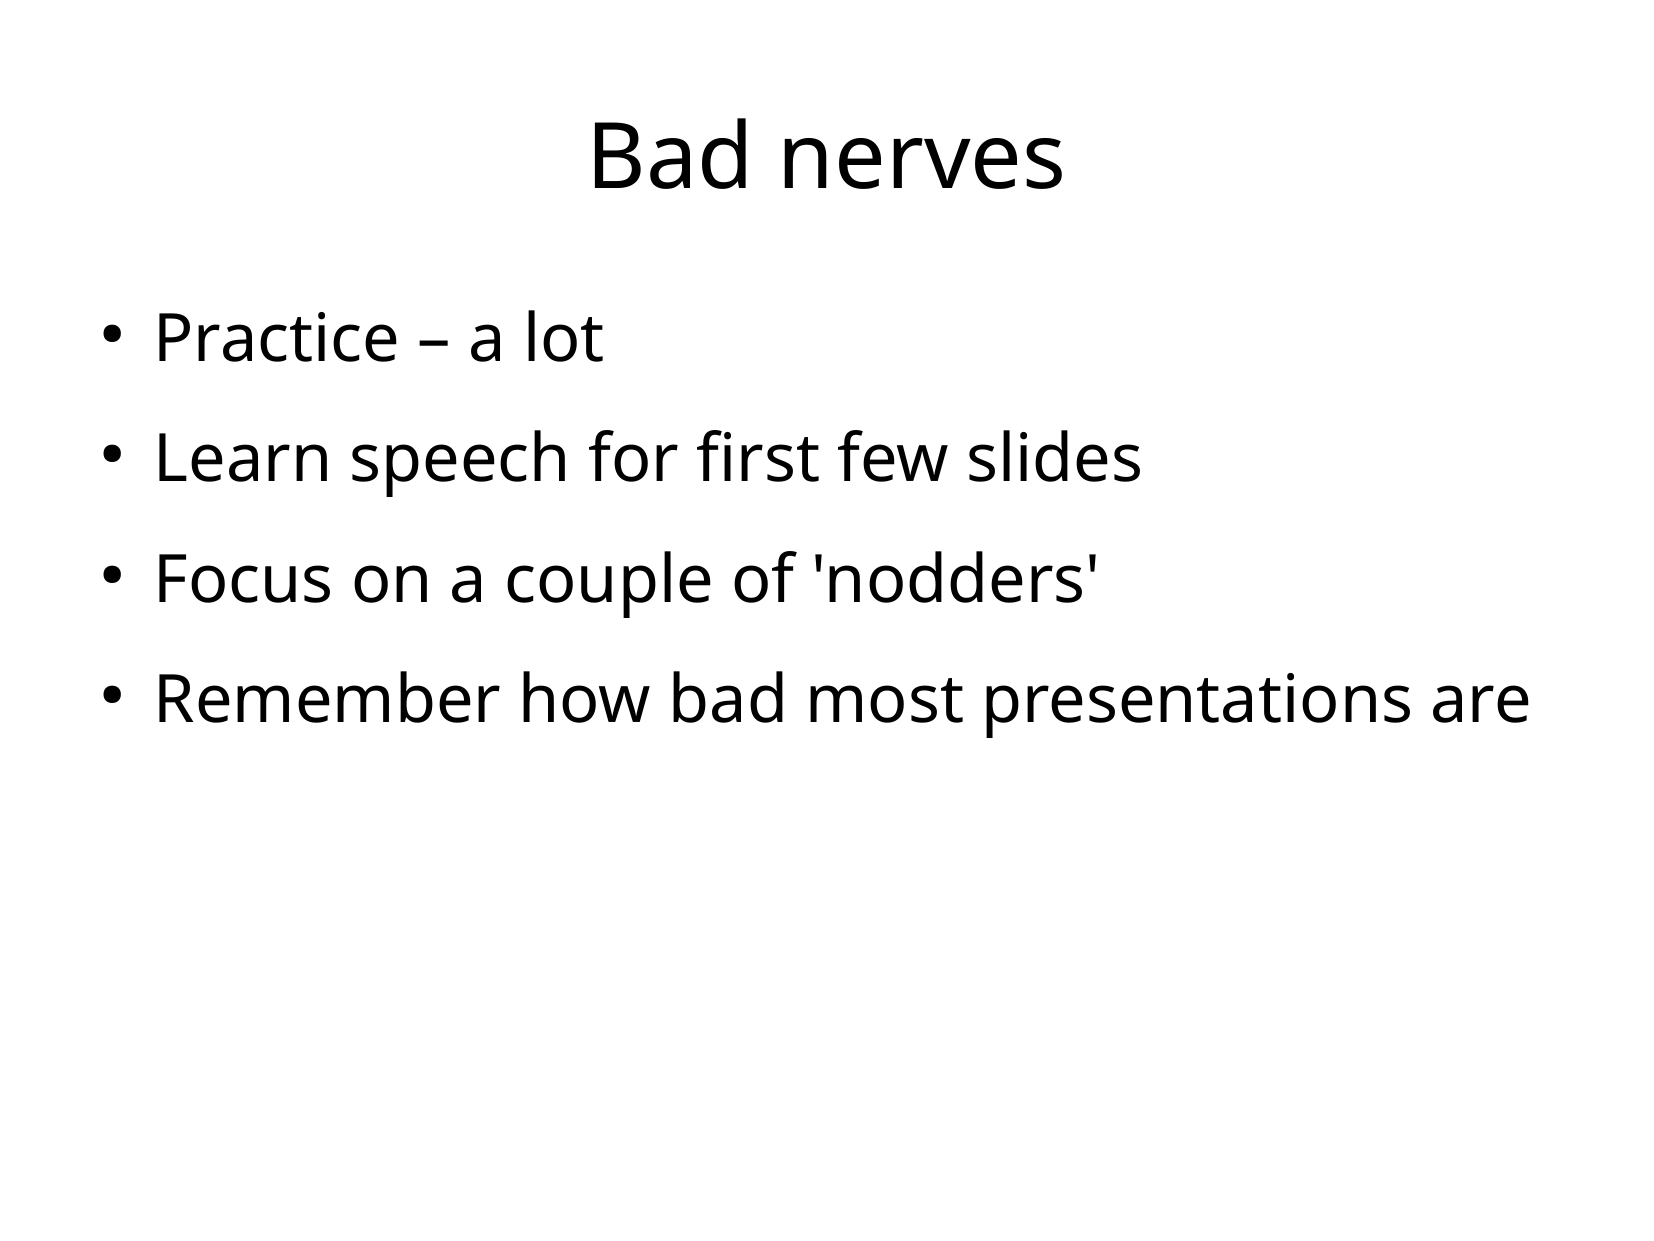

# Bad nerves
Practice – a lot
Learn speech for first few slides
Focus on a couple of 'nodders'
Remember how bad most presentations are